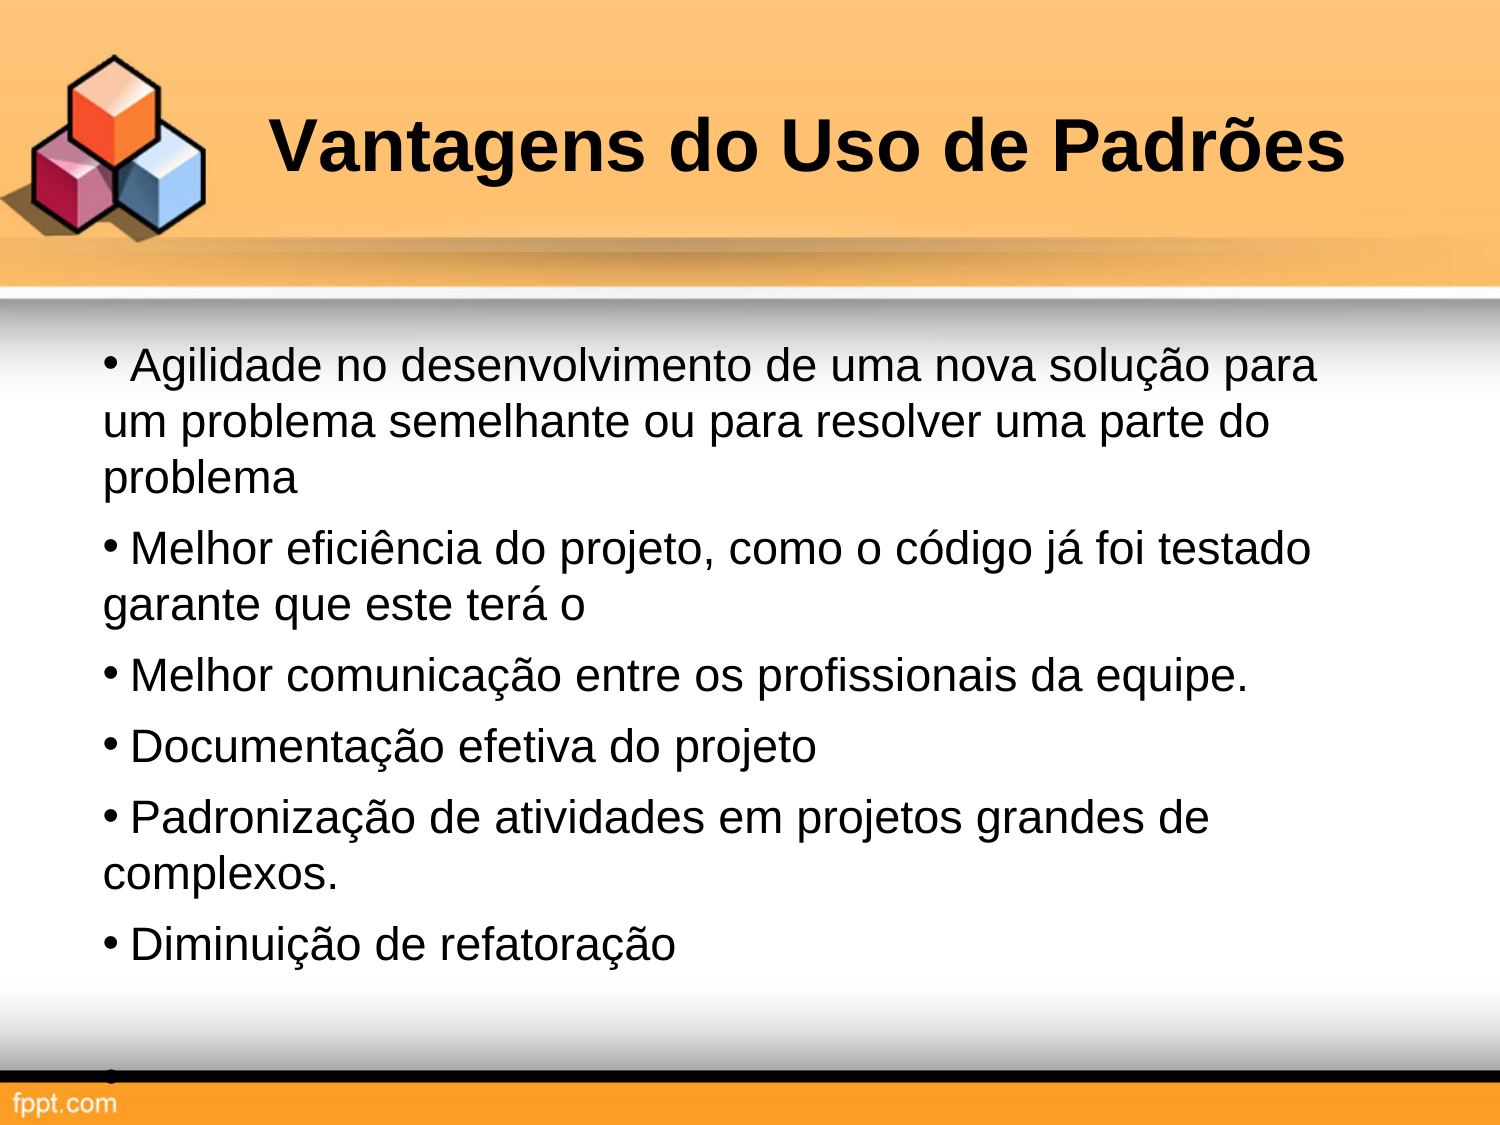

# Vantagens do Uso de Padrões
 Agilidade no desenvolvimento de uma nova solução para um problema semelhante ou para resolver uma parte do problema
 Melhor eficiência do projeto, como o código já foi testado garante que este terá o
 Melhor comunicação entre os profissionais da equipe.
 Documentação efetiva do projeto
 Padronização de atividades em projetos grandes de complexos.
 Diminuição de refatoração